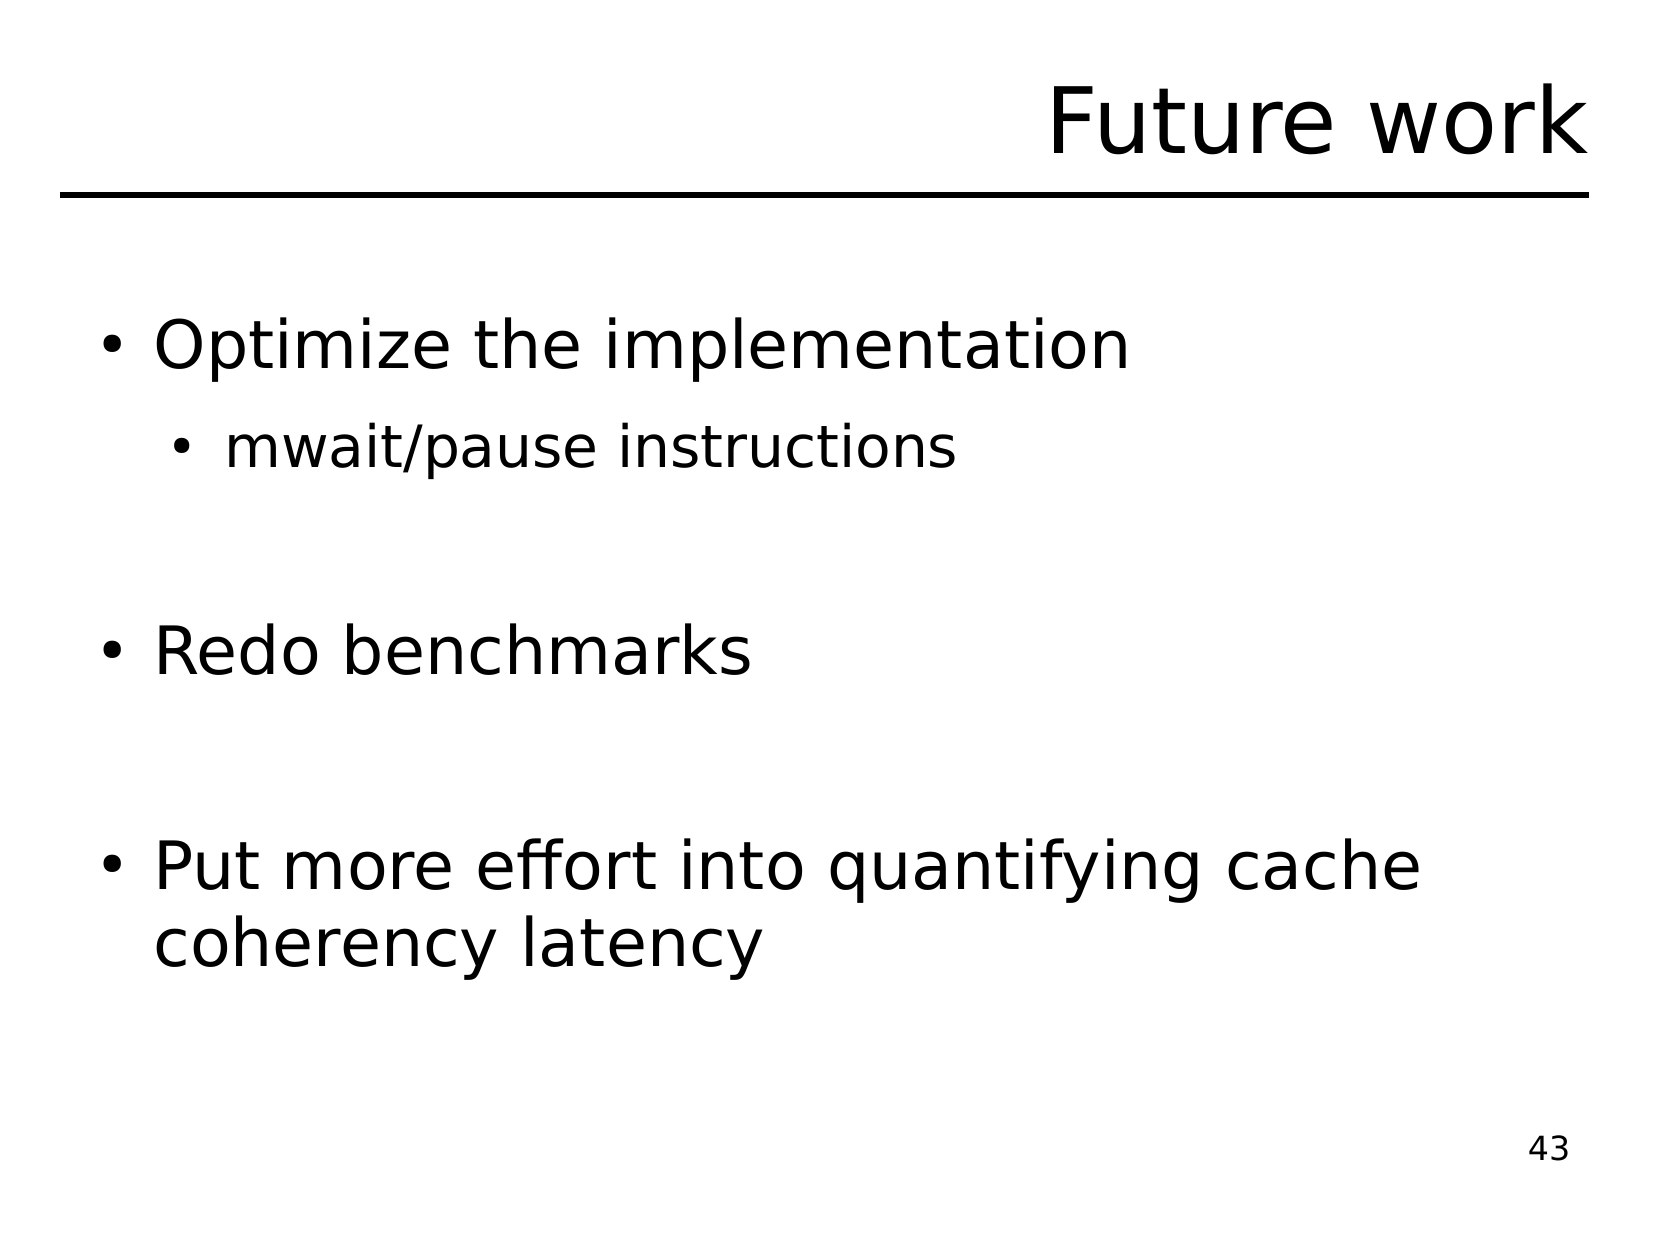

# Future work
Optimize the implementation
mwait/pause instructions
Redo benchmarks
Put more effort into quantifying cache coherency latency
43